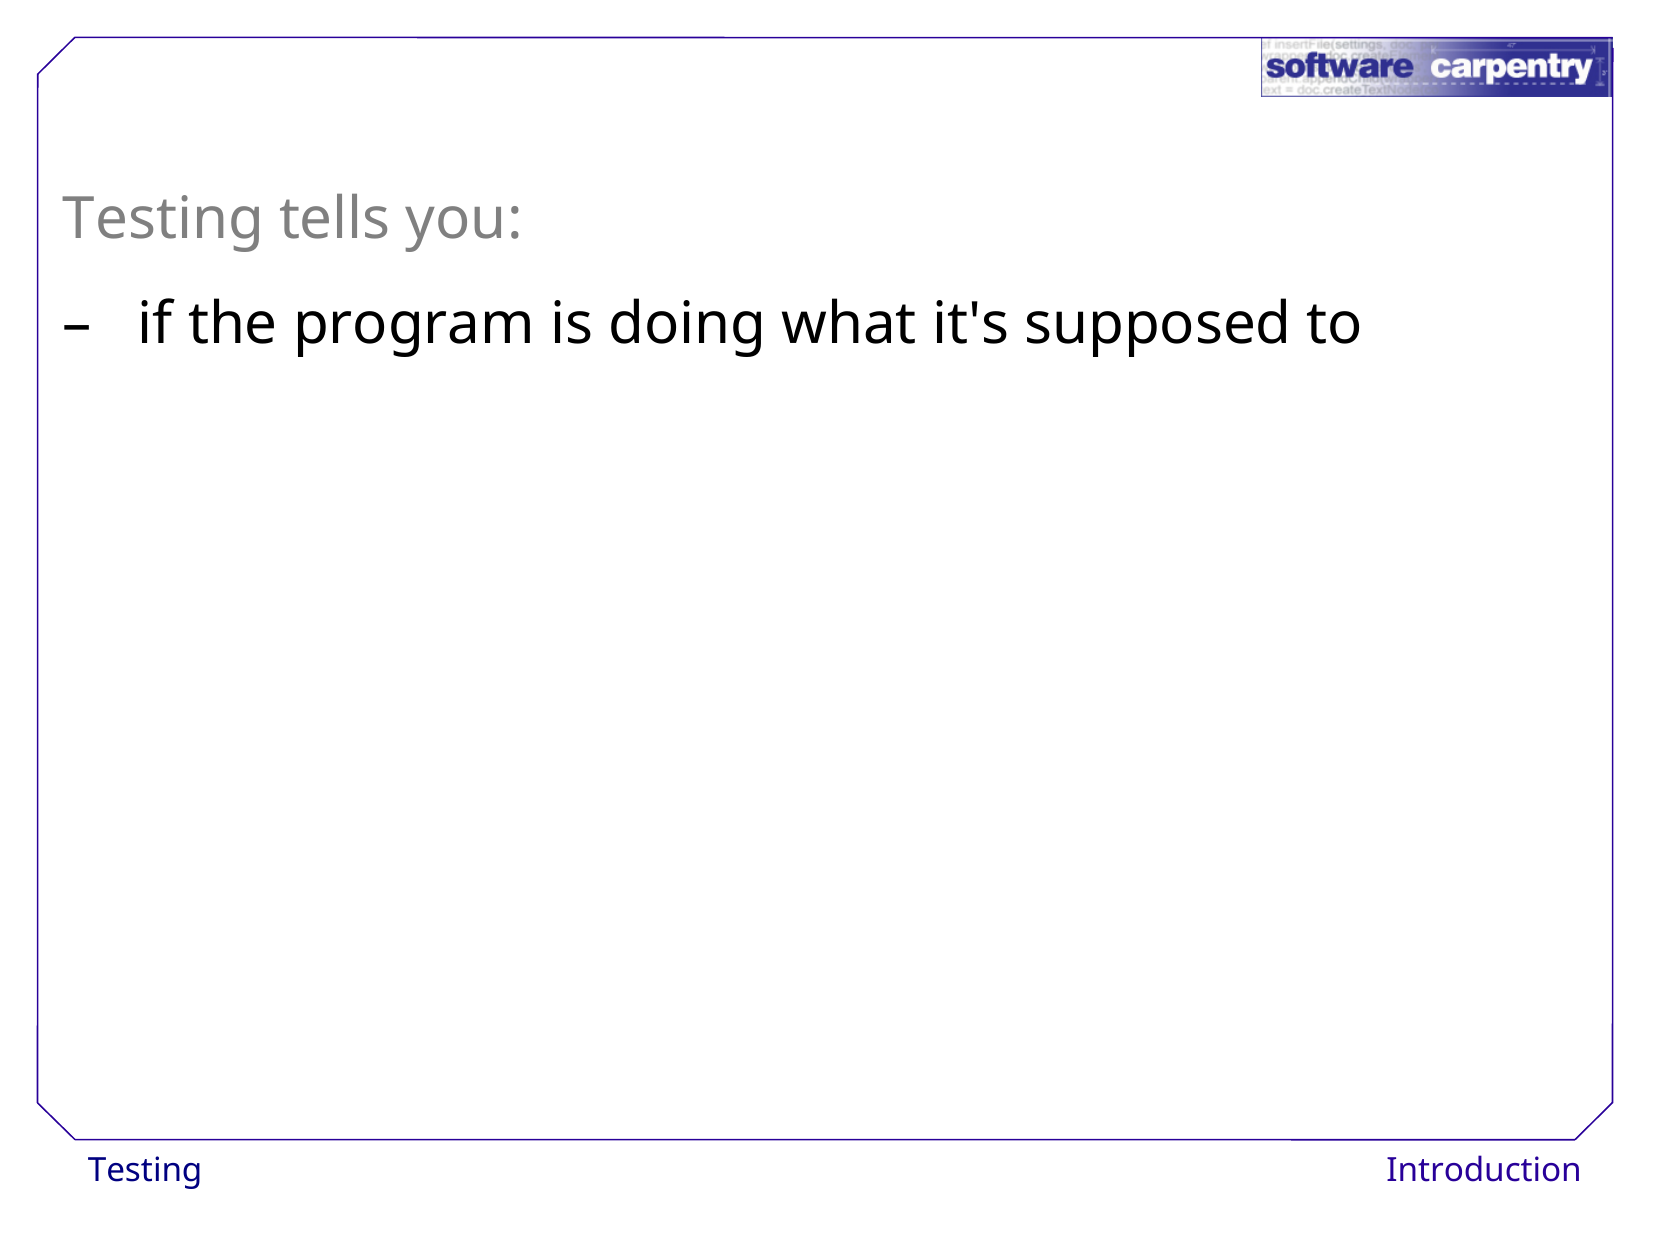

Testing tells you:
–	if the program is doing what it's supposed to